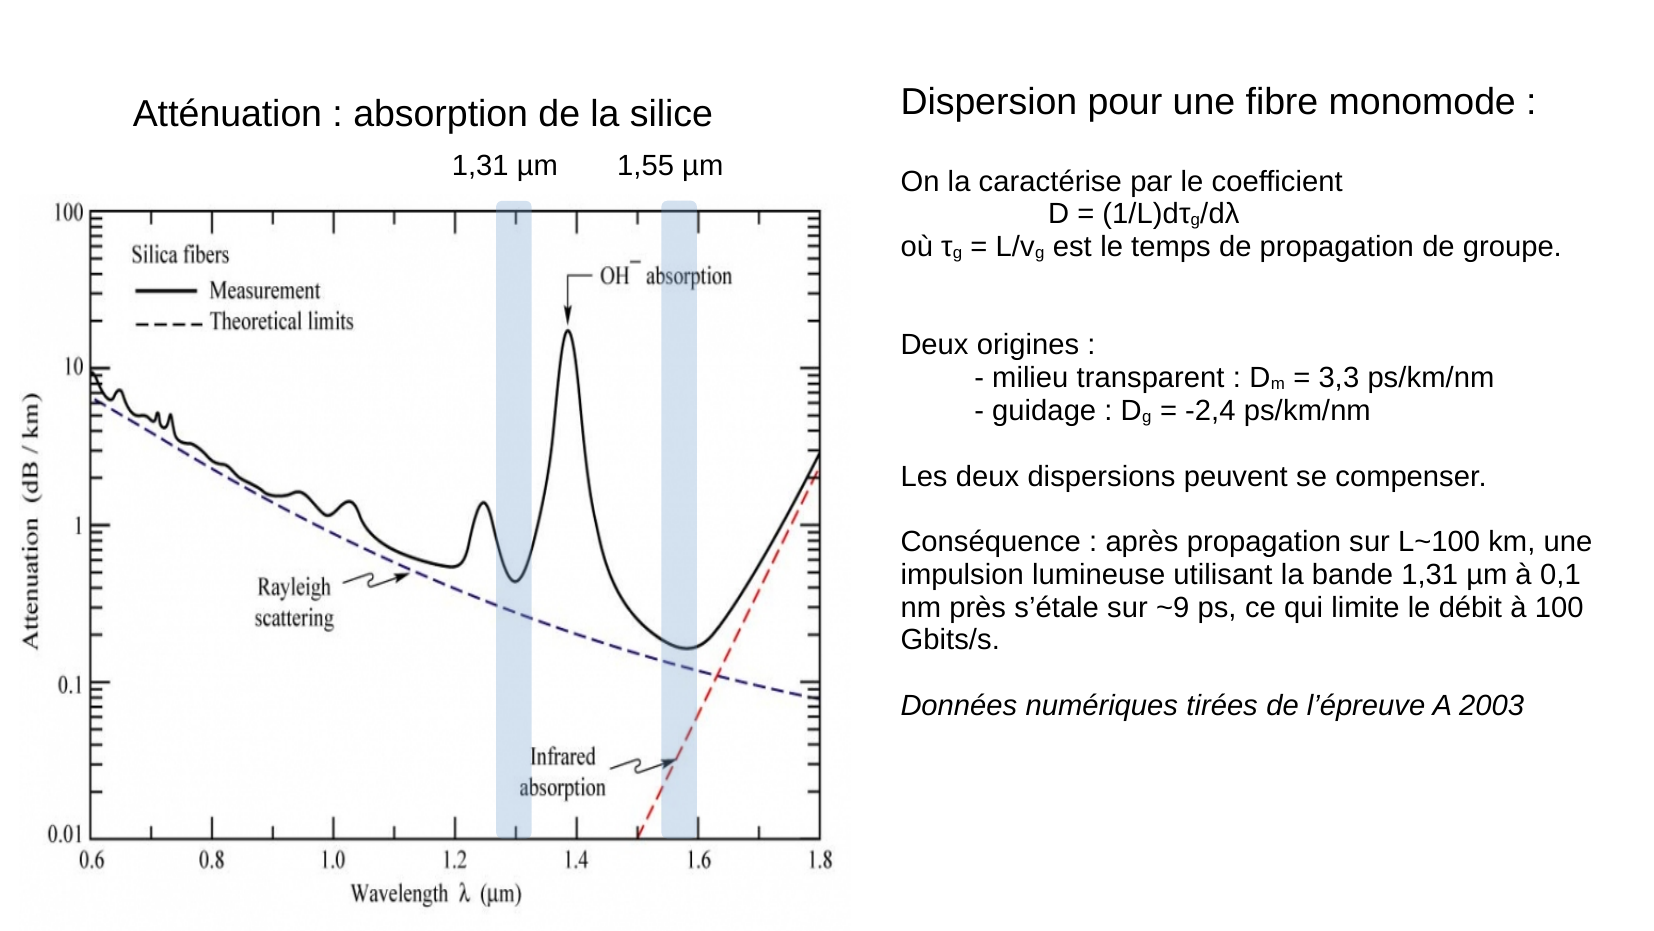

Dispersion pour une fibre monomode :
On la caractérise par le coefficient
		D = (1/L)dτg/dλ
où τg = L/vg est le temps de propagation de groupe.
Deux origines :
 	- milieu transparent : Dm = 3,3 ps/km/nm
 	- guidage : Dg = -2,4 ps/km/nm
Les deux dispersions peuvent se compenser.
Conséquence : après propagation sur L~100 km, une impulsion lumineuse utilisant la bande 1,31 µm à 0,1 nm près s’étale sur ~9 ps, ce qui limite le débit à 100 Gbits/s.
Données numériques tirées de l’épreuve A 2003
Atténuation : absorption de la silice
1,31 µm
1,55 µm